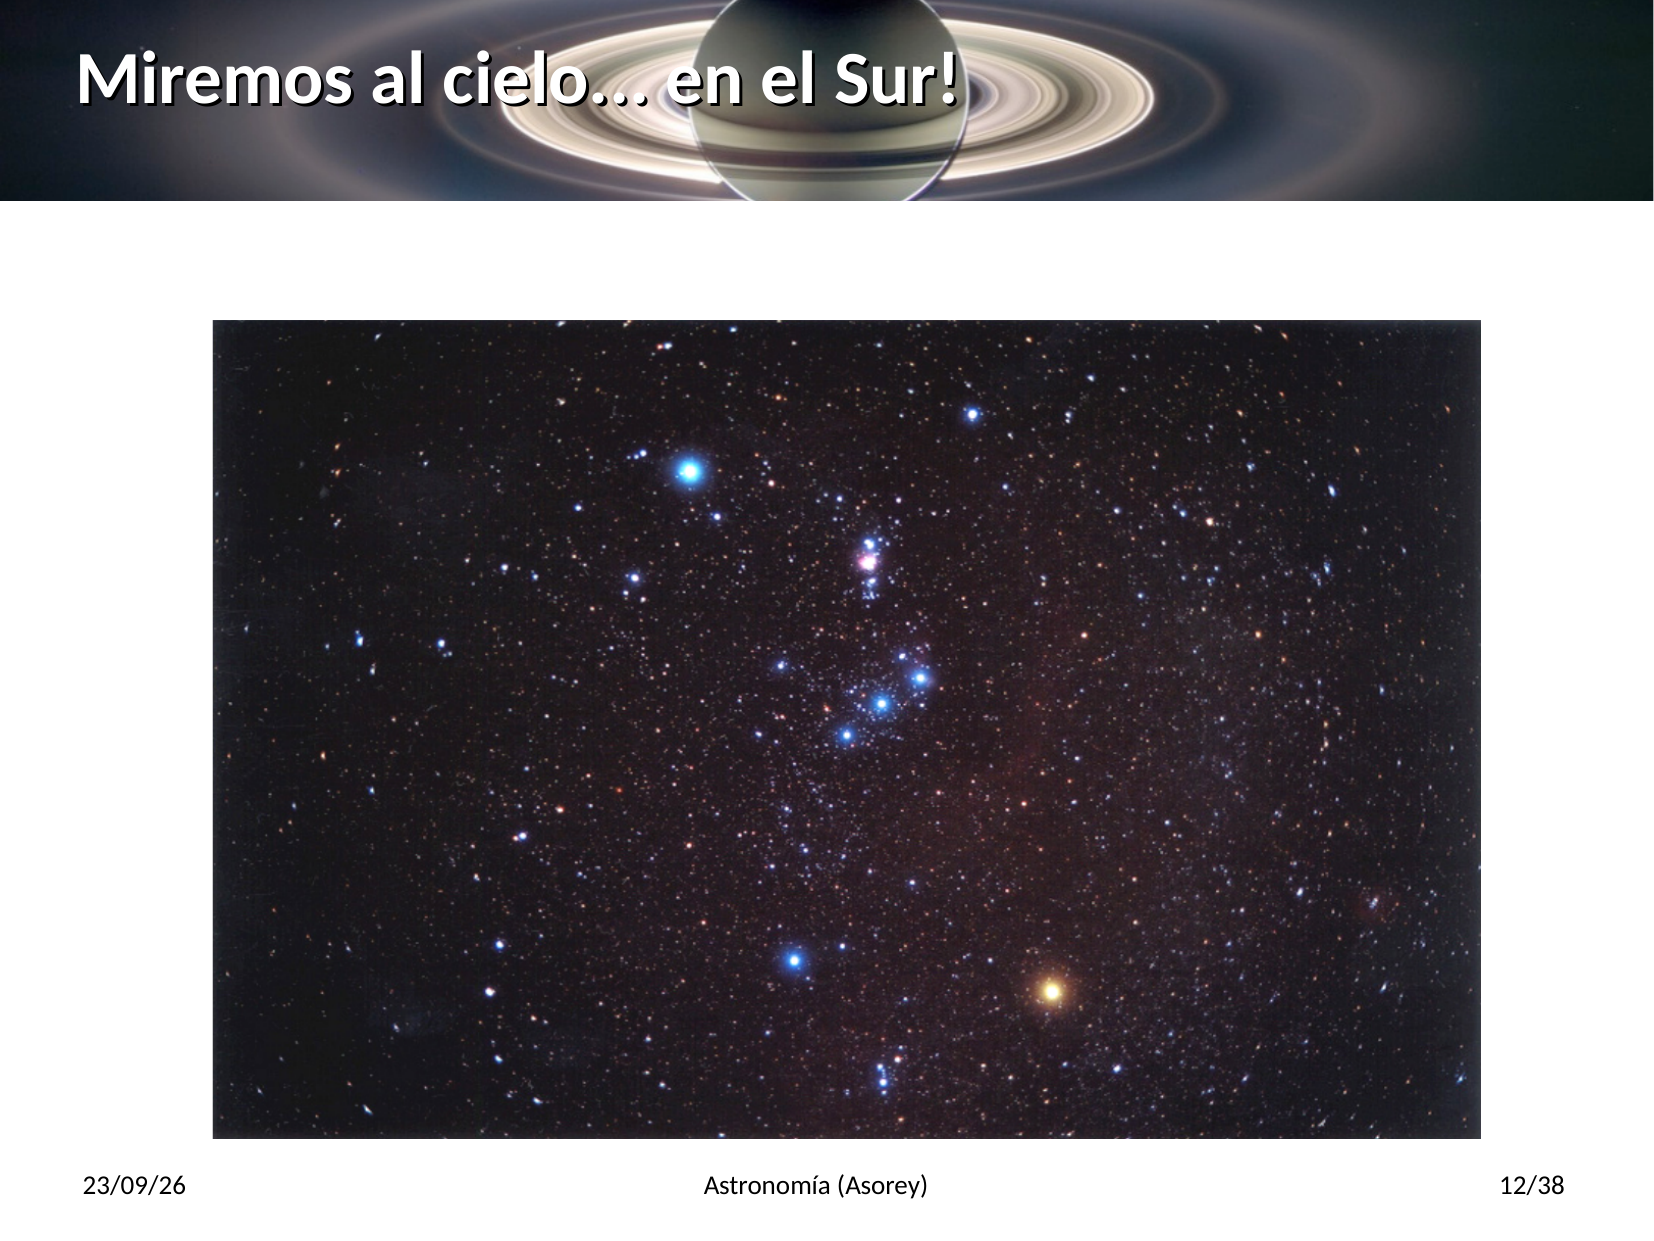

# Miremos al cielo... en el Sur!
Astronomía (Asorey)
12